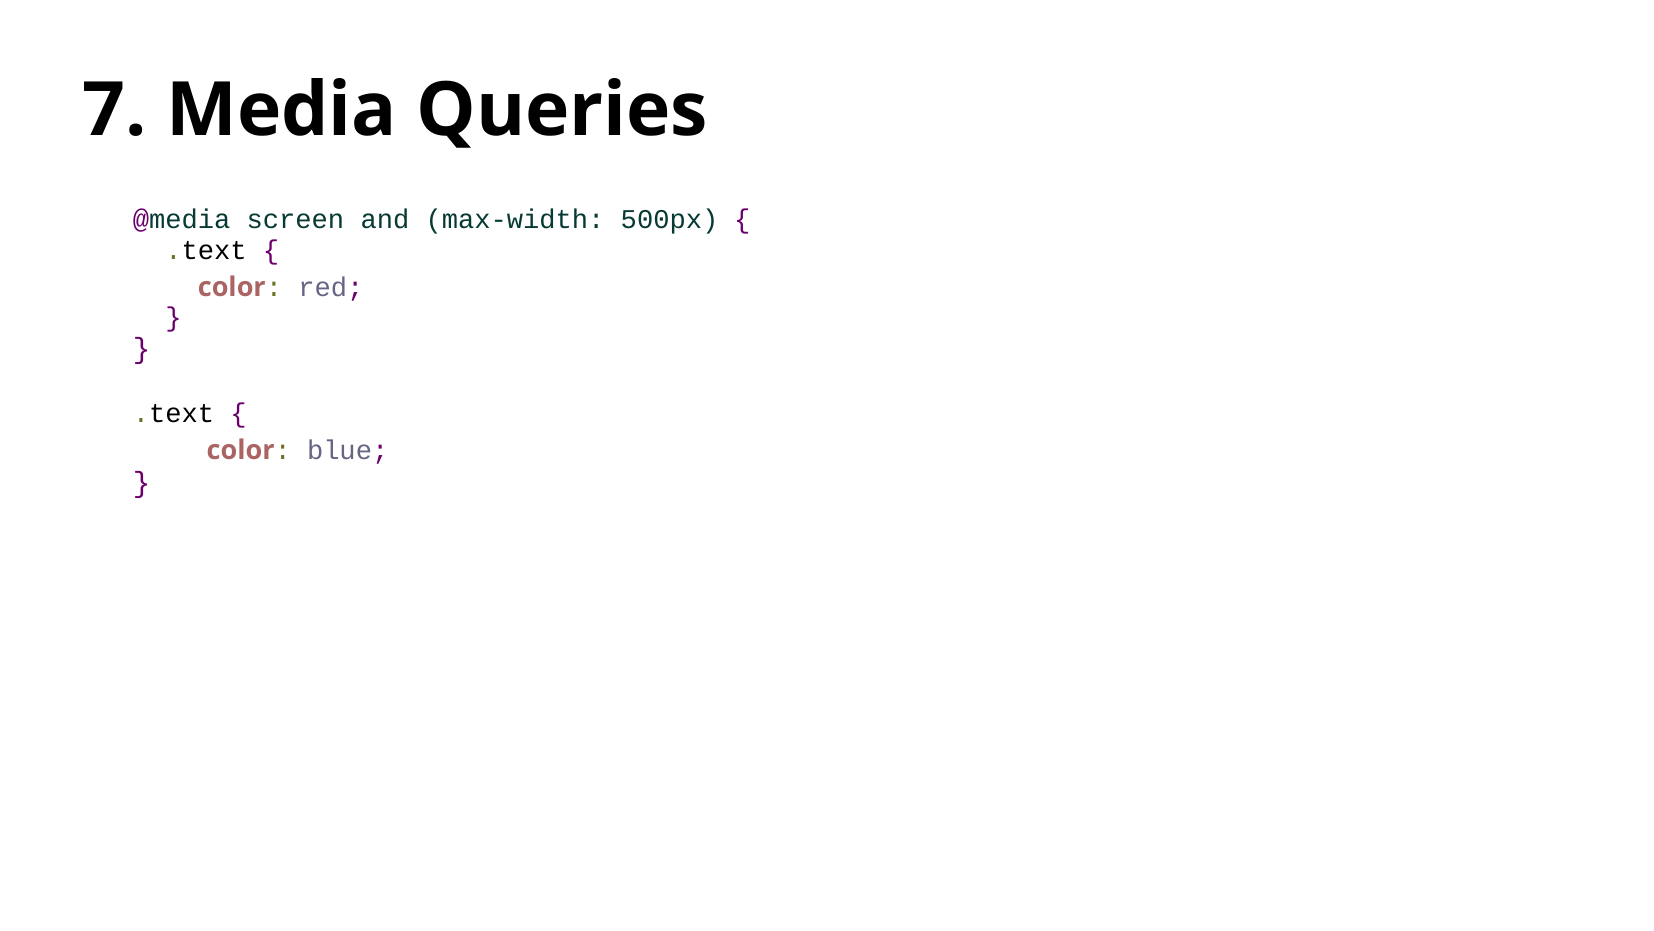

# 7. Media Queries
@media screen and (max-width: 500px) {
 .text {
 color: red;
 }
}
.text {
	color: blue;
}